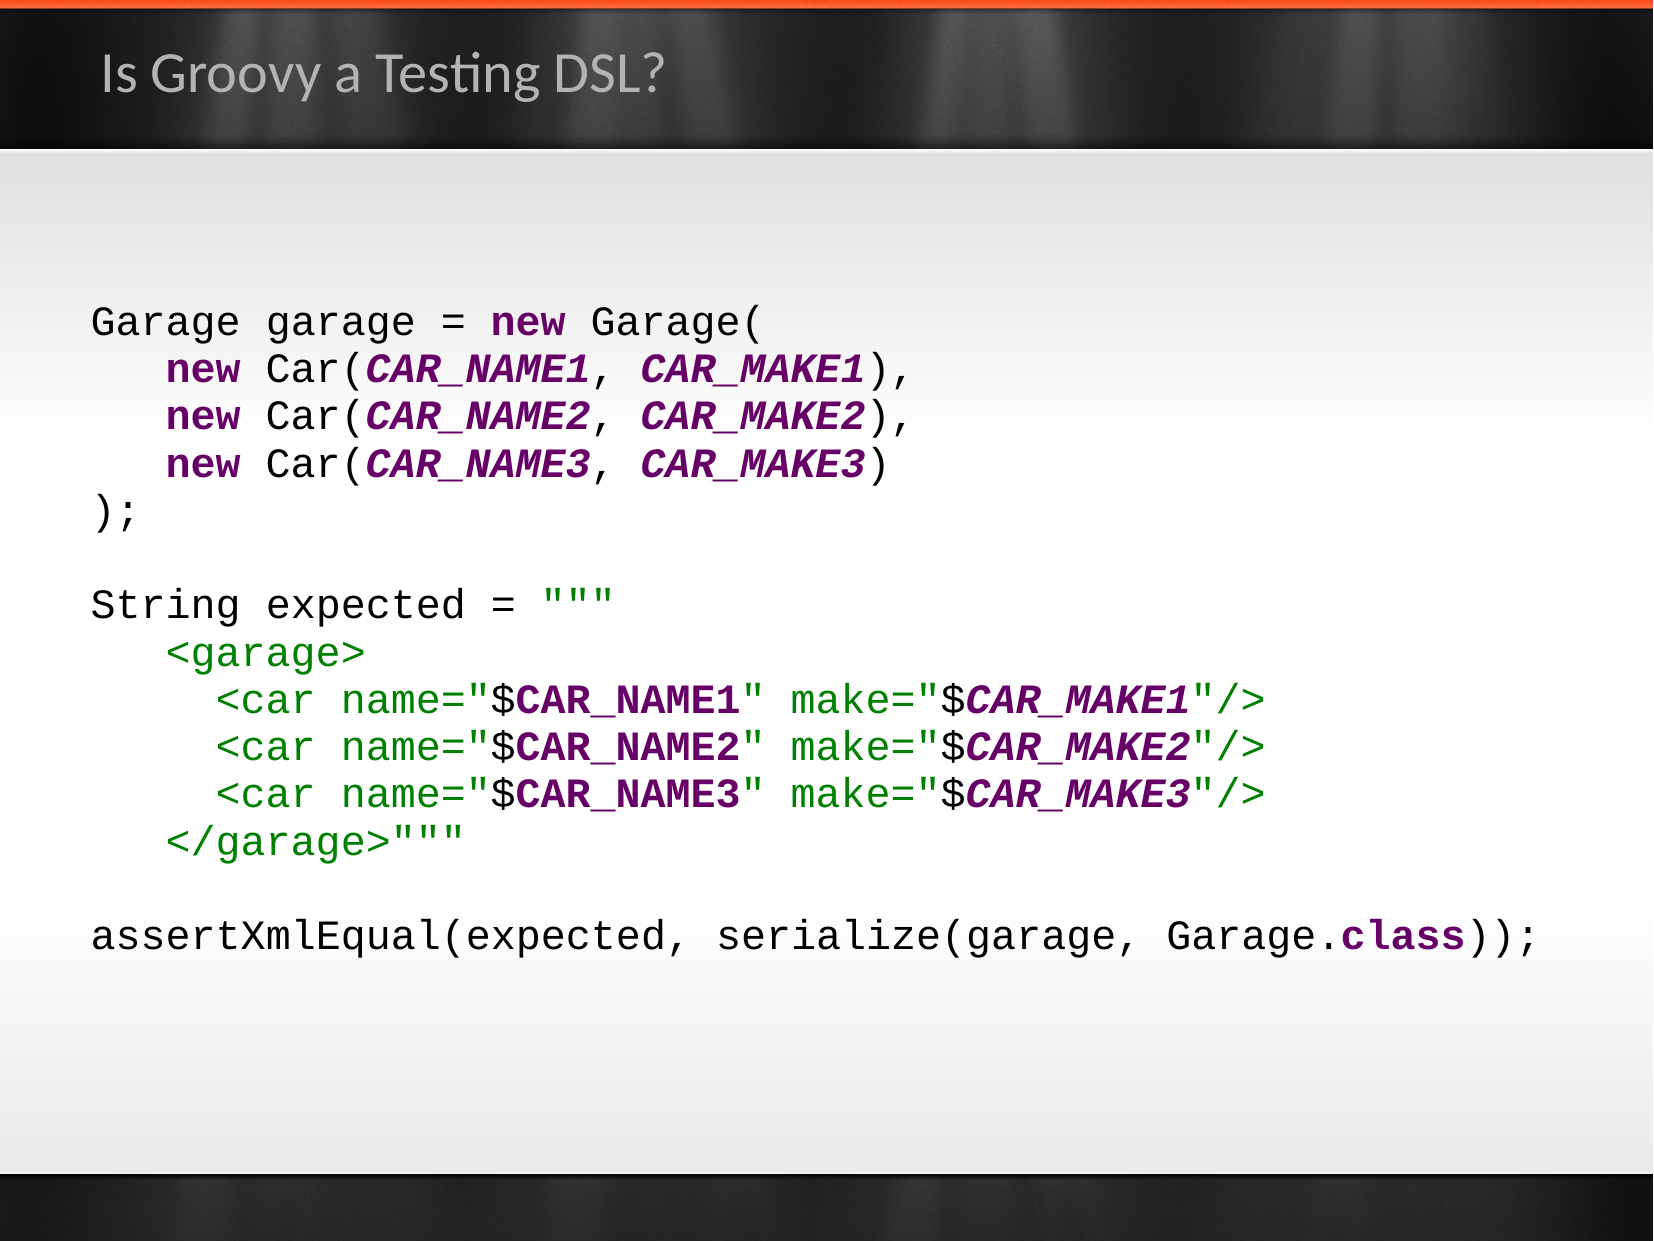

# Is Groovy a Testing DSL?
Garage garage = new Garage(
	new Car(CAR_NAME1, CAR_MAKE1),
	new Car(CAR_NAME2, CAR_MAKE2),
	new Car(CAR_NAME3, CAR_MAKE3)
);
String expected = """
	<garage>
	 <car name="$CAR_NAME1" make="$CAR_MAKE1"/>
	 <car name="$CAR_NAME2" make="$CAR_MAKE2"/>
 	 <car name="$CAR_NAME3" make="$CAR_MAKE3"/>
	</garage>"""
assertXmlEqual(expected, serialize(garage, Garage.class));